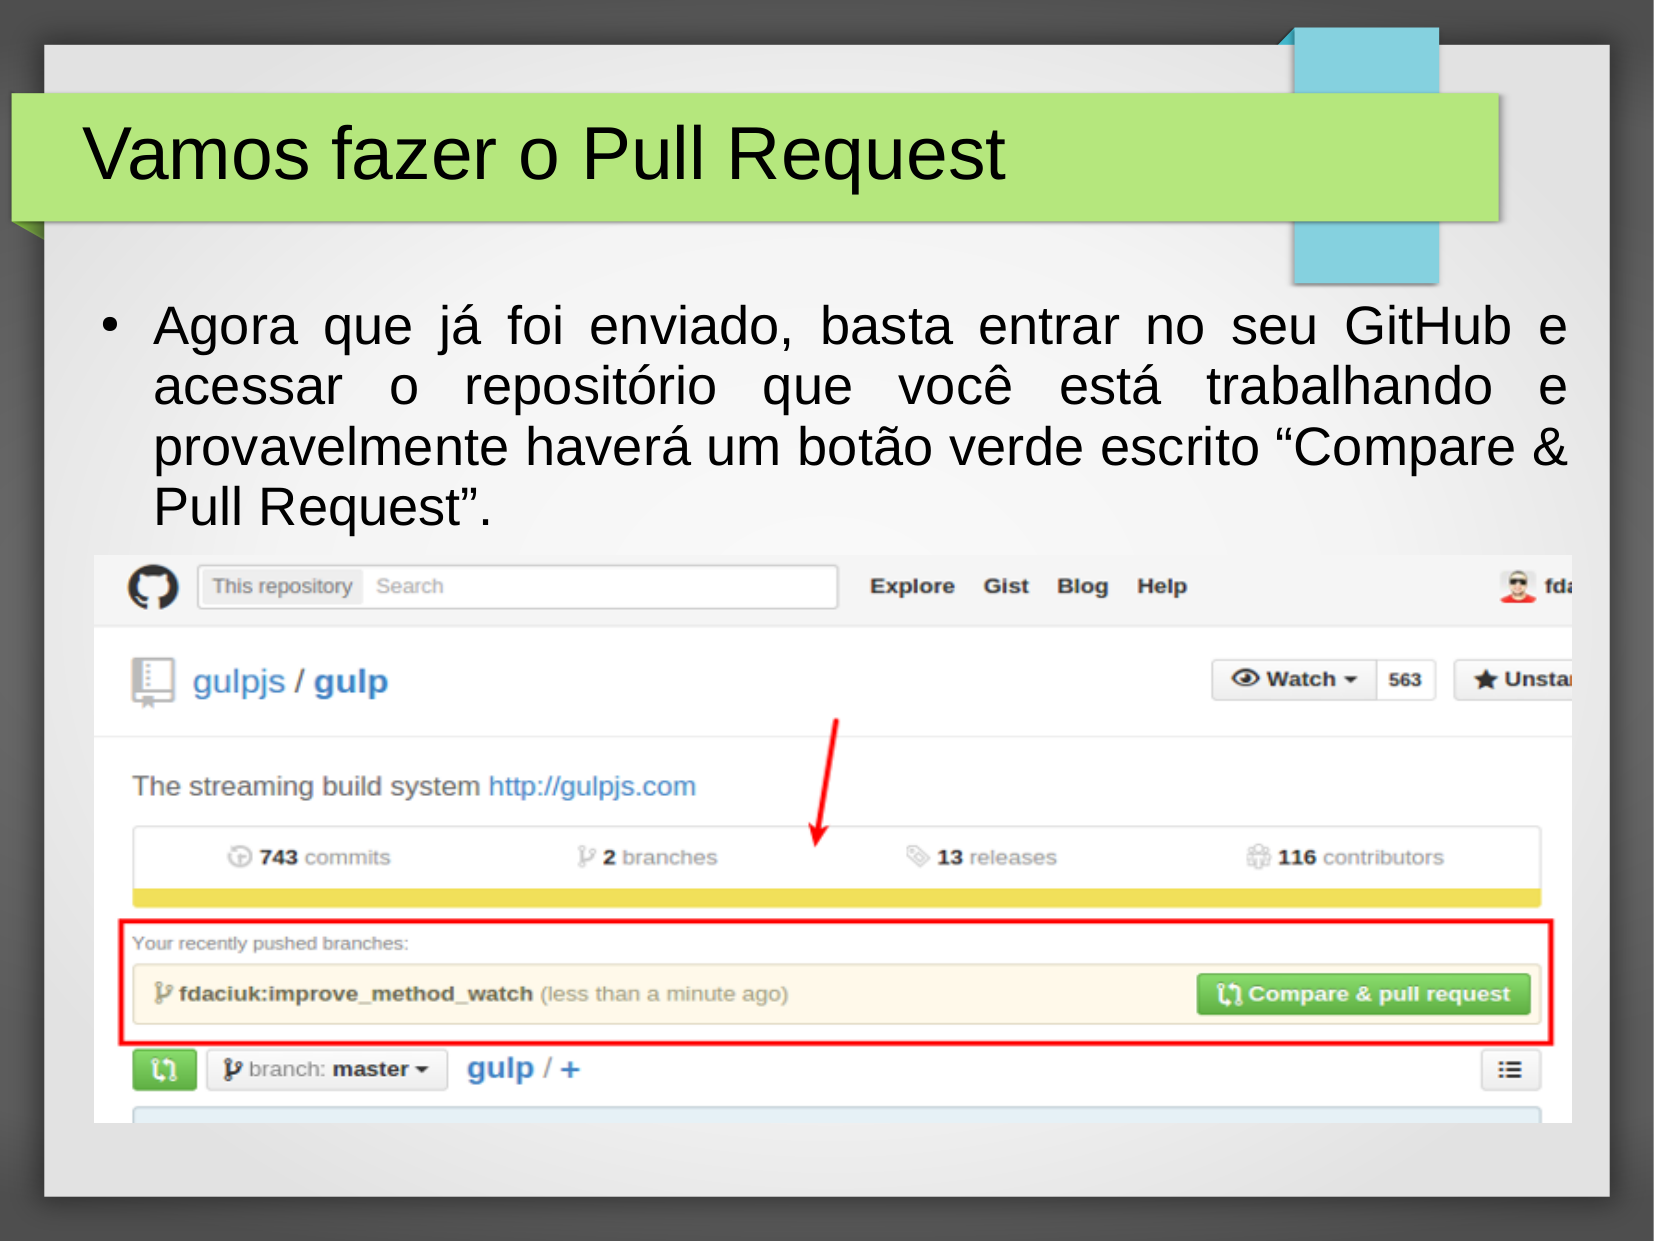

# Vamos fazer o Pull Request
Agora que já foi enviado, basta entrar no seu GitHub e acessar o repositório que você está trabalhando e provavelmente haverá um botão verde escrito “Compare & Pull Request”.